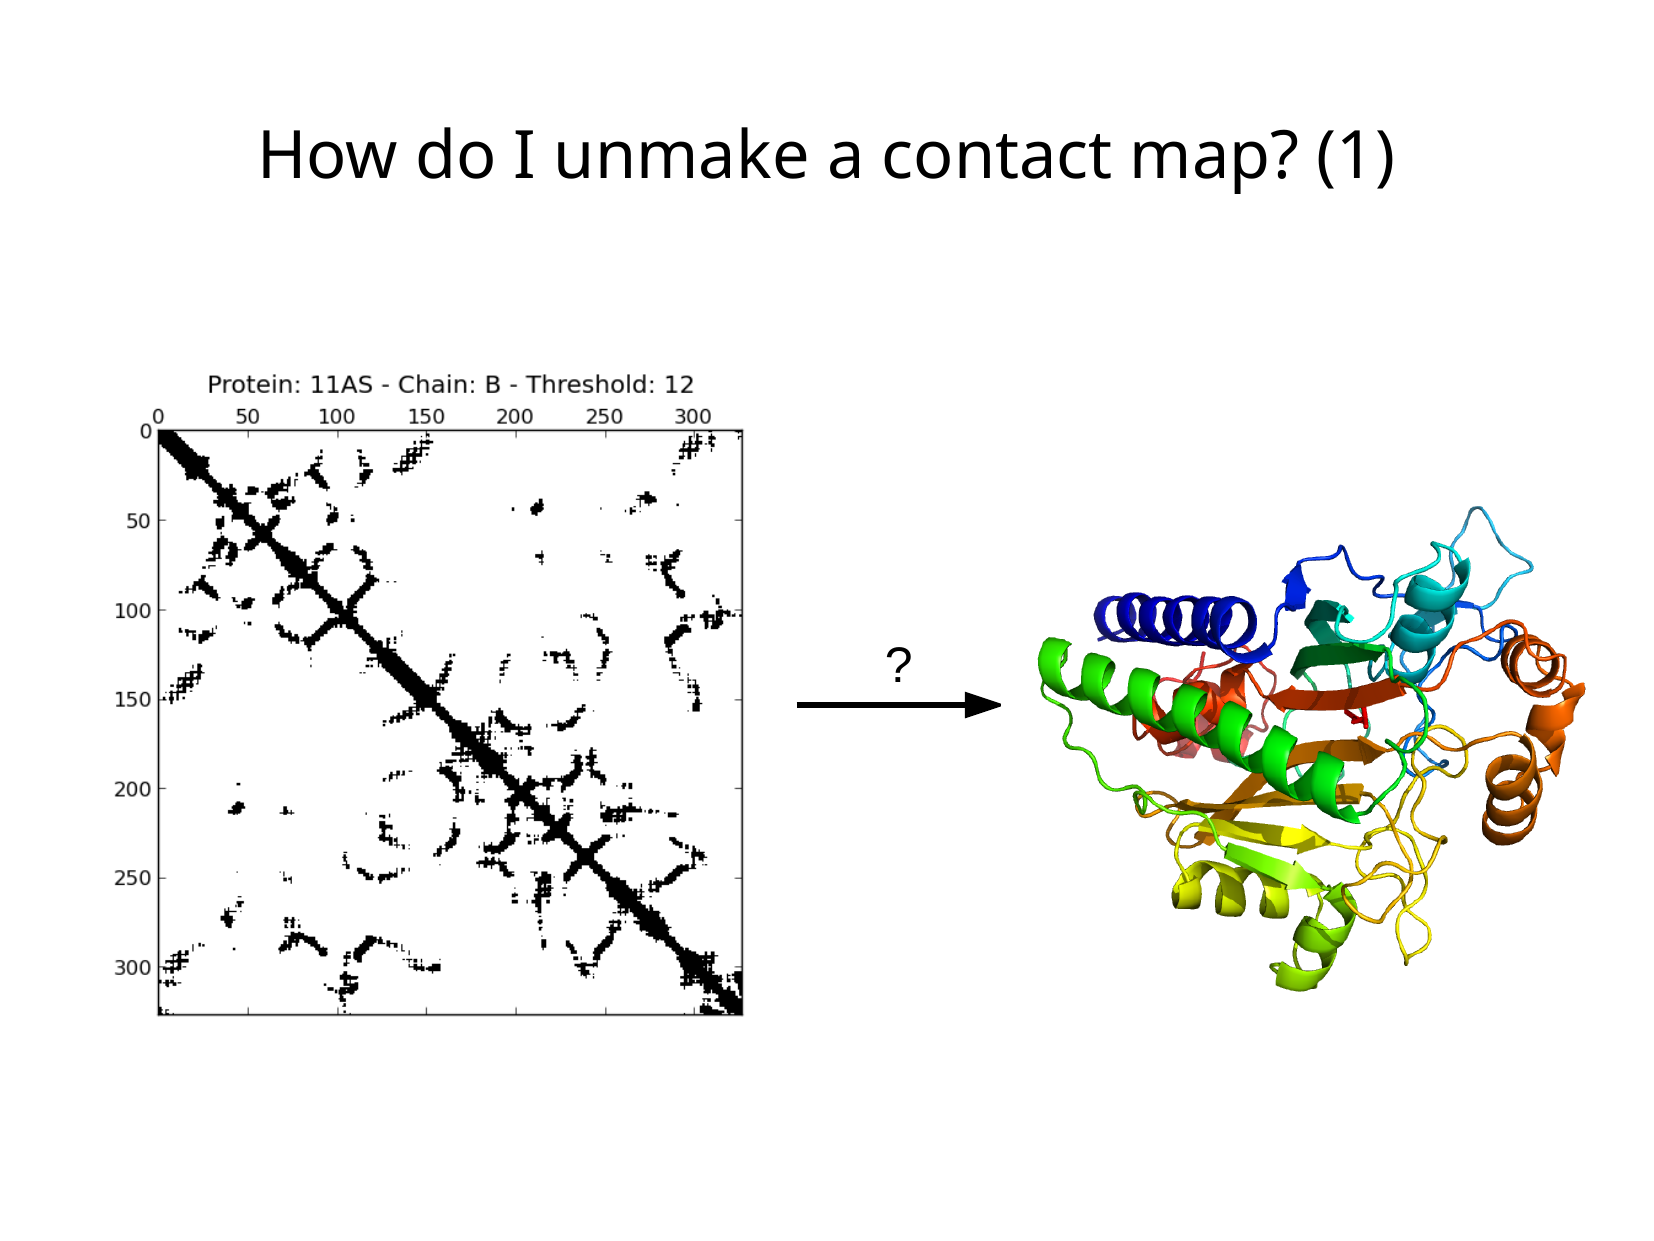

# How do I unmake a contact map? (1)
?